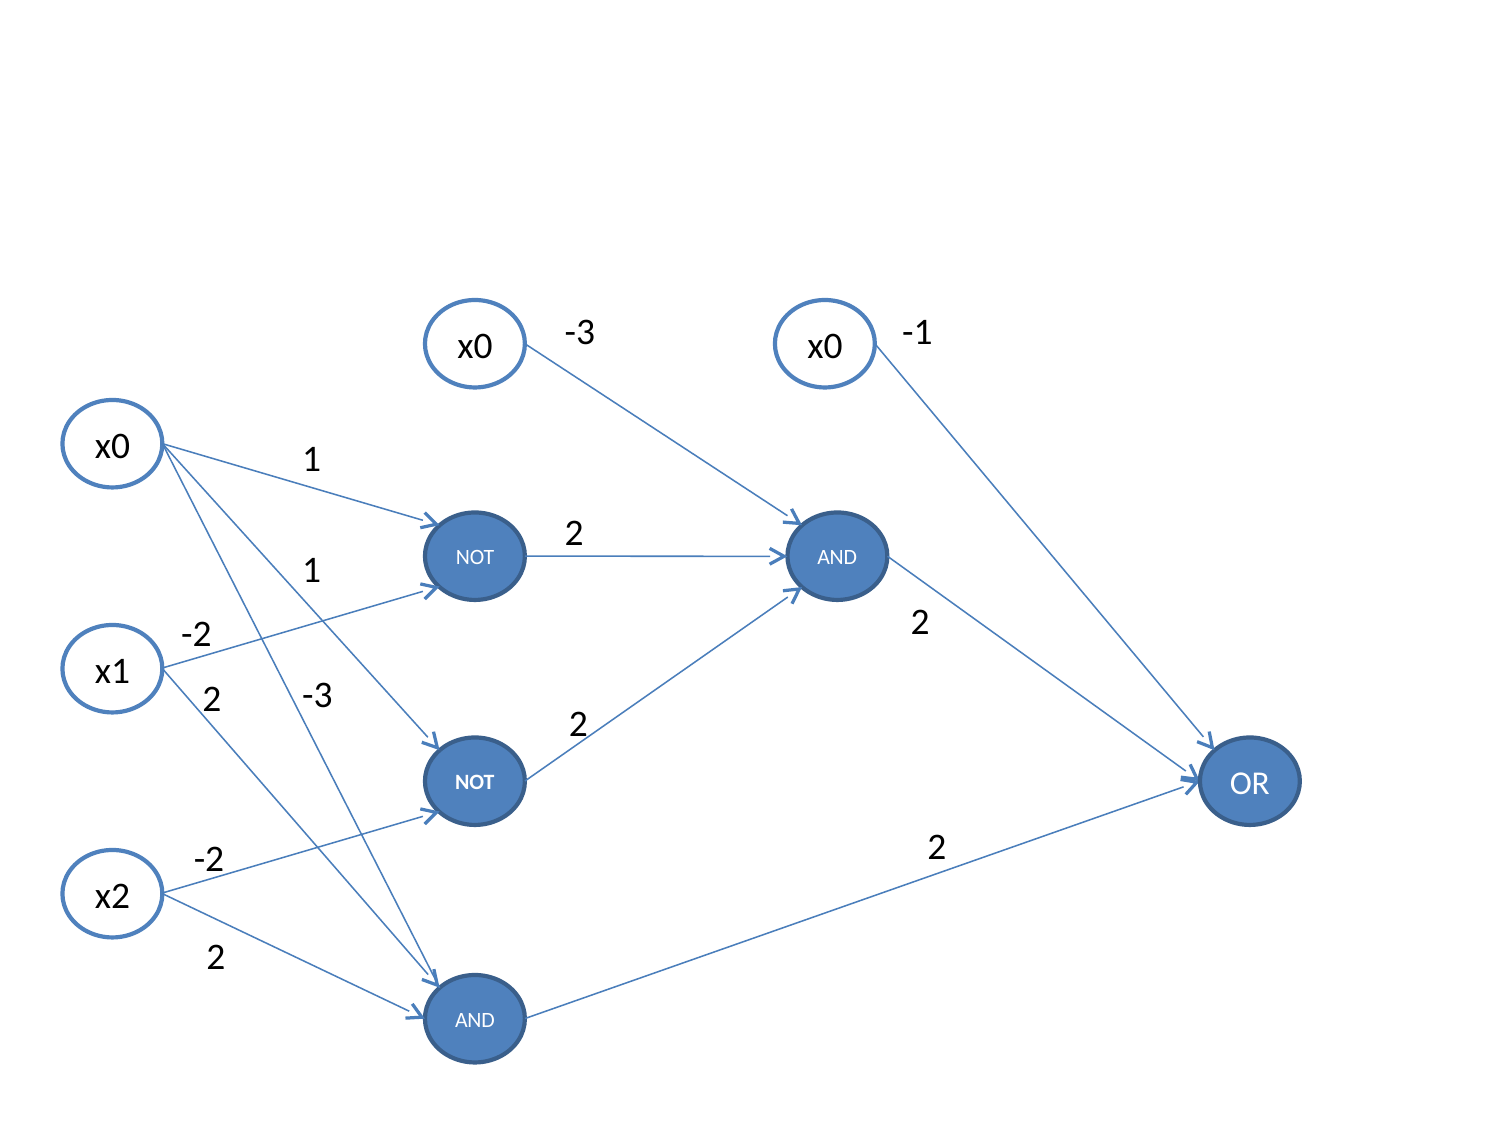

x0
-3
x0
-1
x0
1
2
NOT
AND
1
 2
-2
x1
-3
2
2
NOT
OR
2
-2
x2
2
AND